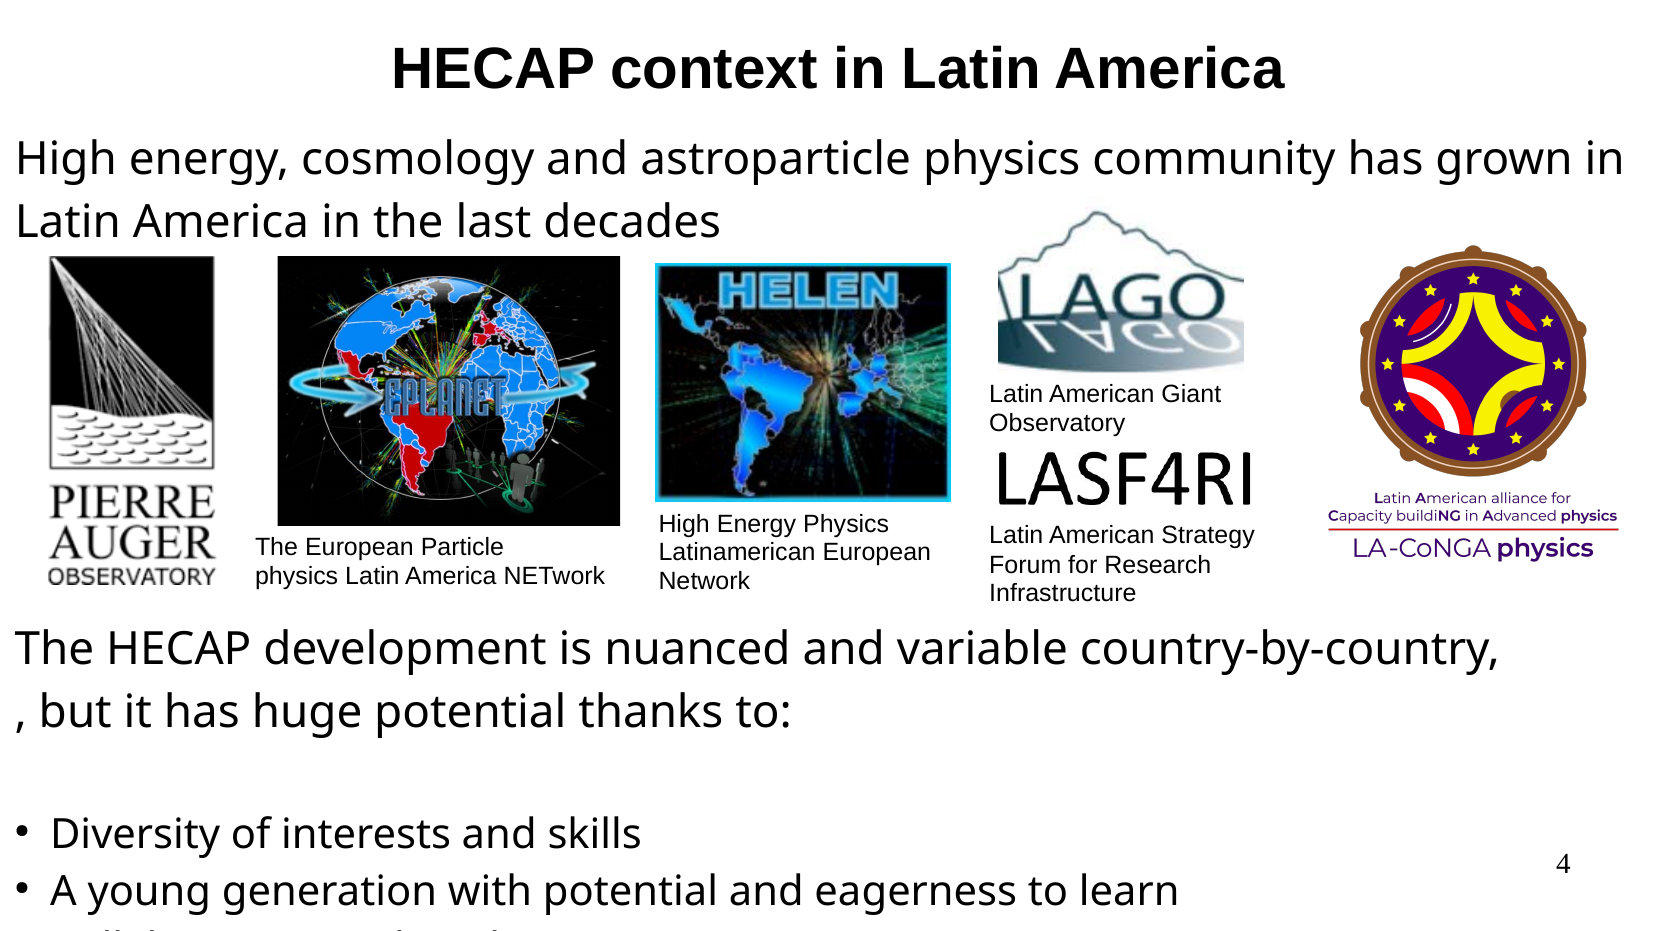

HECAP context in Latin America
High energy, cosmology and astroparticle physics community has grown in Latin America in the last decades
Latin American Giant
Observatory
High Energy Physics Latinamerican European
Network
Latin American Strategy
Forum for Research Infrastructure
The European Particle
physics Latin America NETwork
The HECAP development is nuanced and variable country-by-country,
, but it has huge potential thanks to:
Diversity of interests and skills
A young generation with potential and eagerness to learn
Collaborative work make us stronger
4